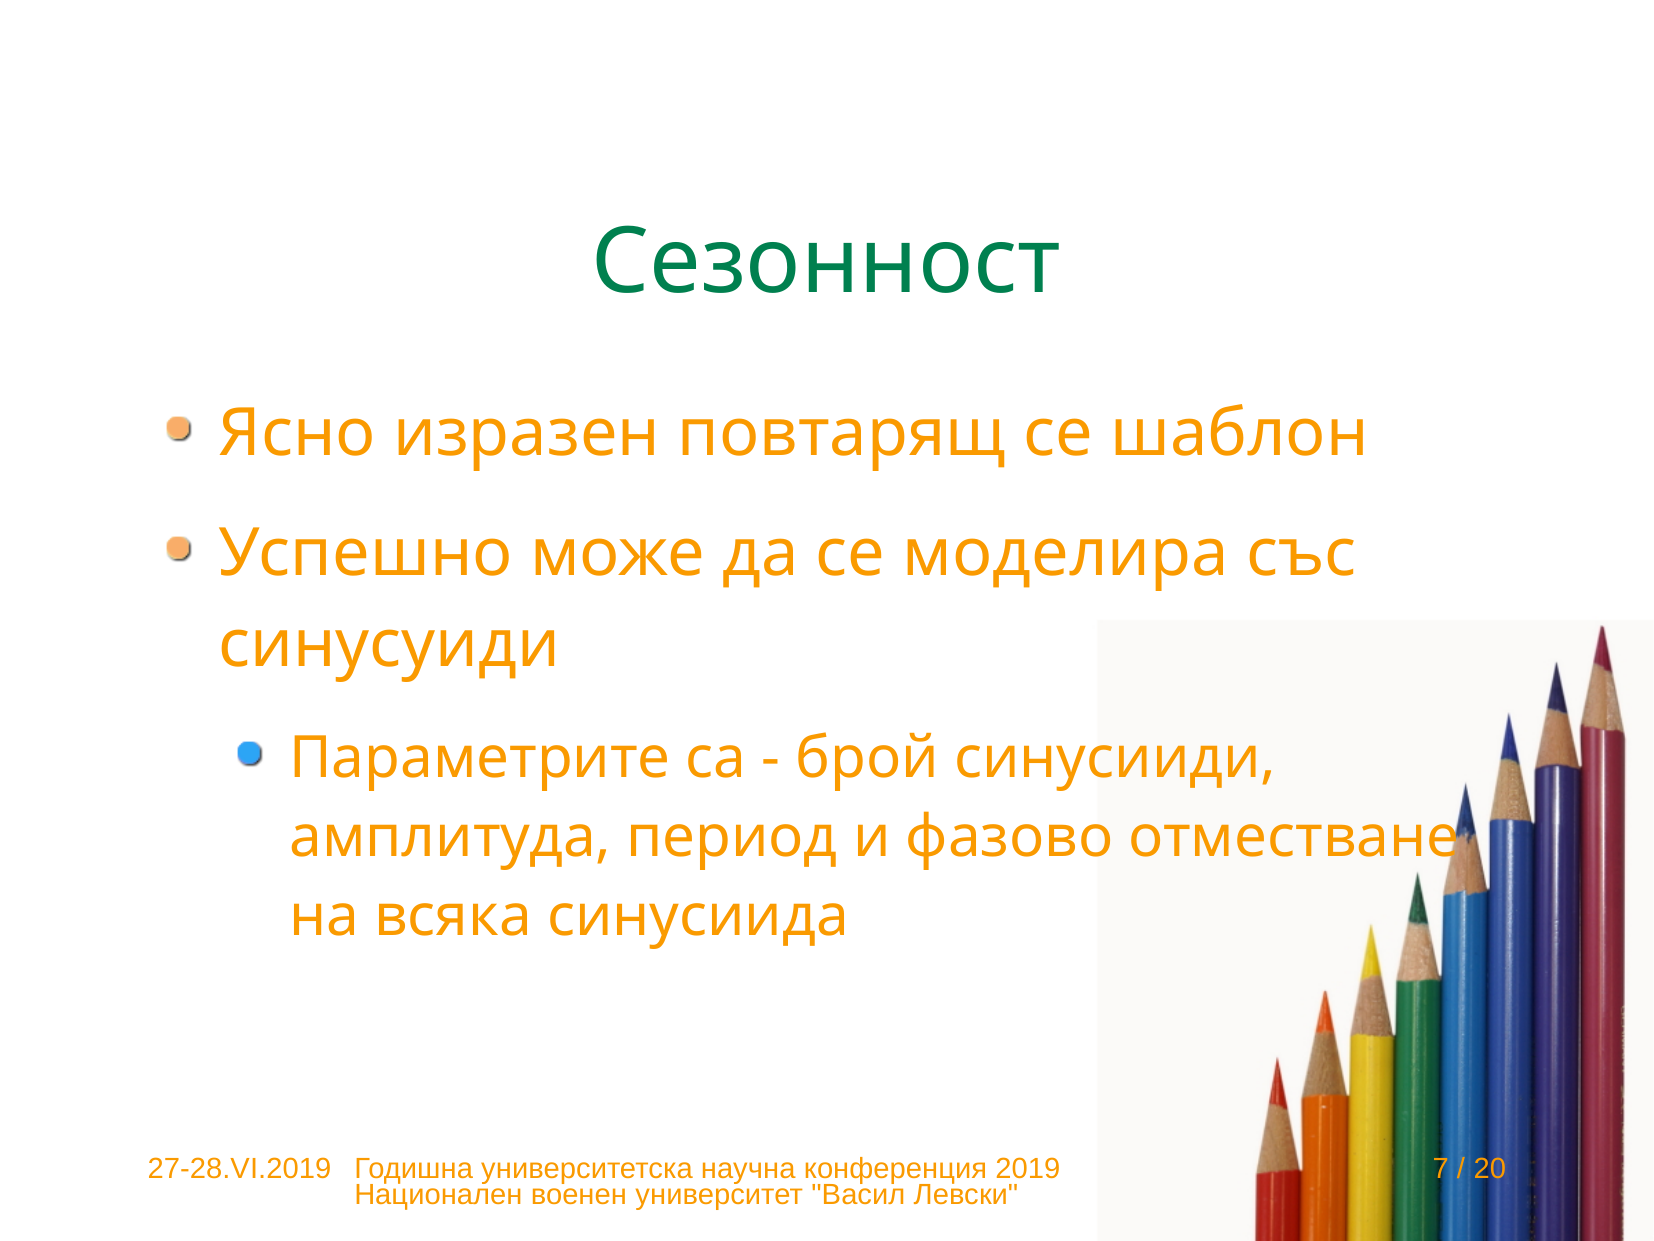

# Сезонност
Ясно изразен повтарящ се шаблон
Успешно може да се моделира със синусуиди
Параметрите са - брой синусииди, амплитуда, период и фазово отместване на всяка синусиида
27-28.VI.2019
Годишна университетска научна конференция 2019 Национален военен университет "Васил Левски"
7